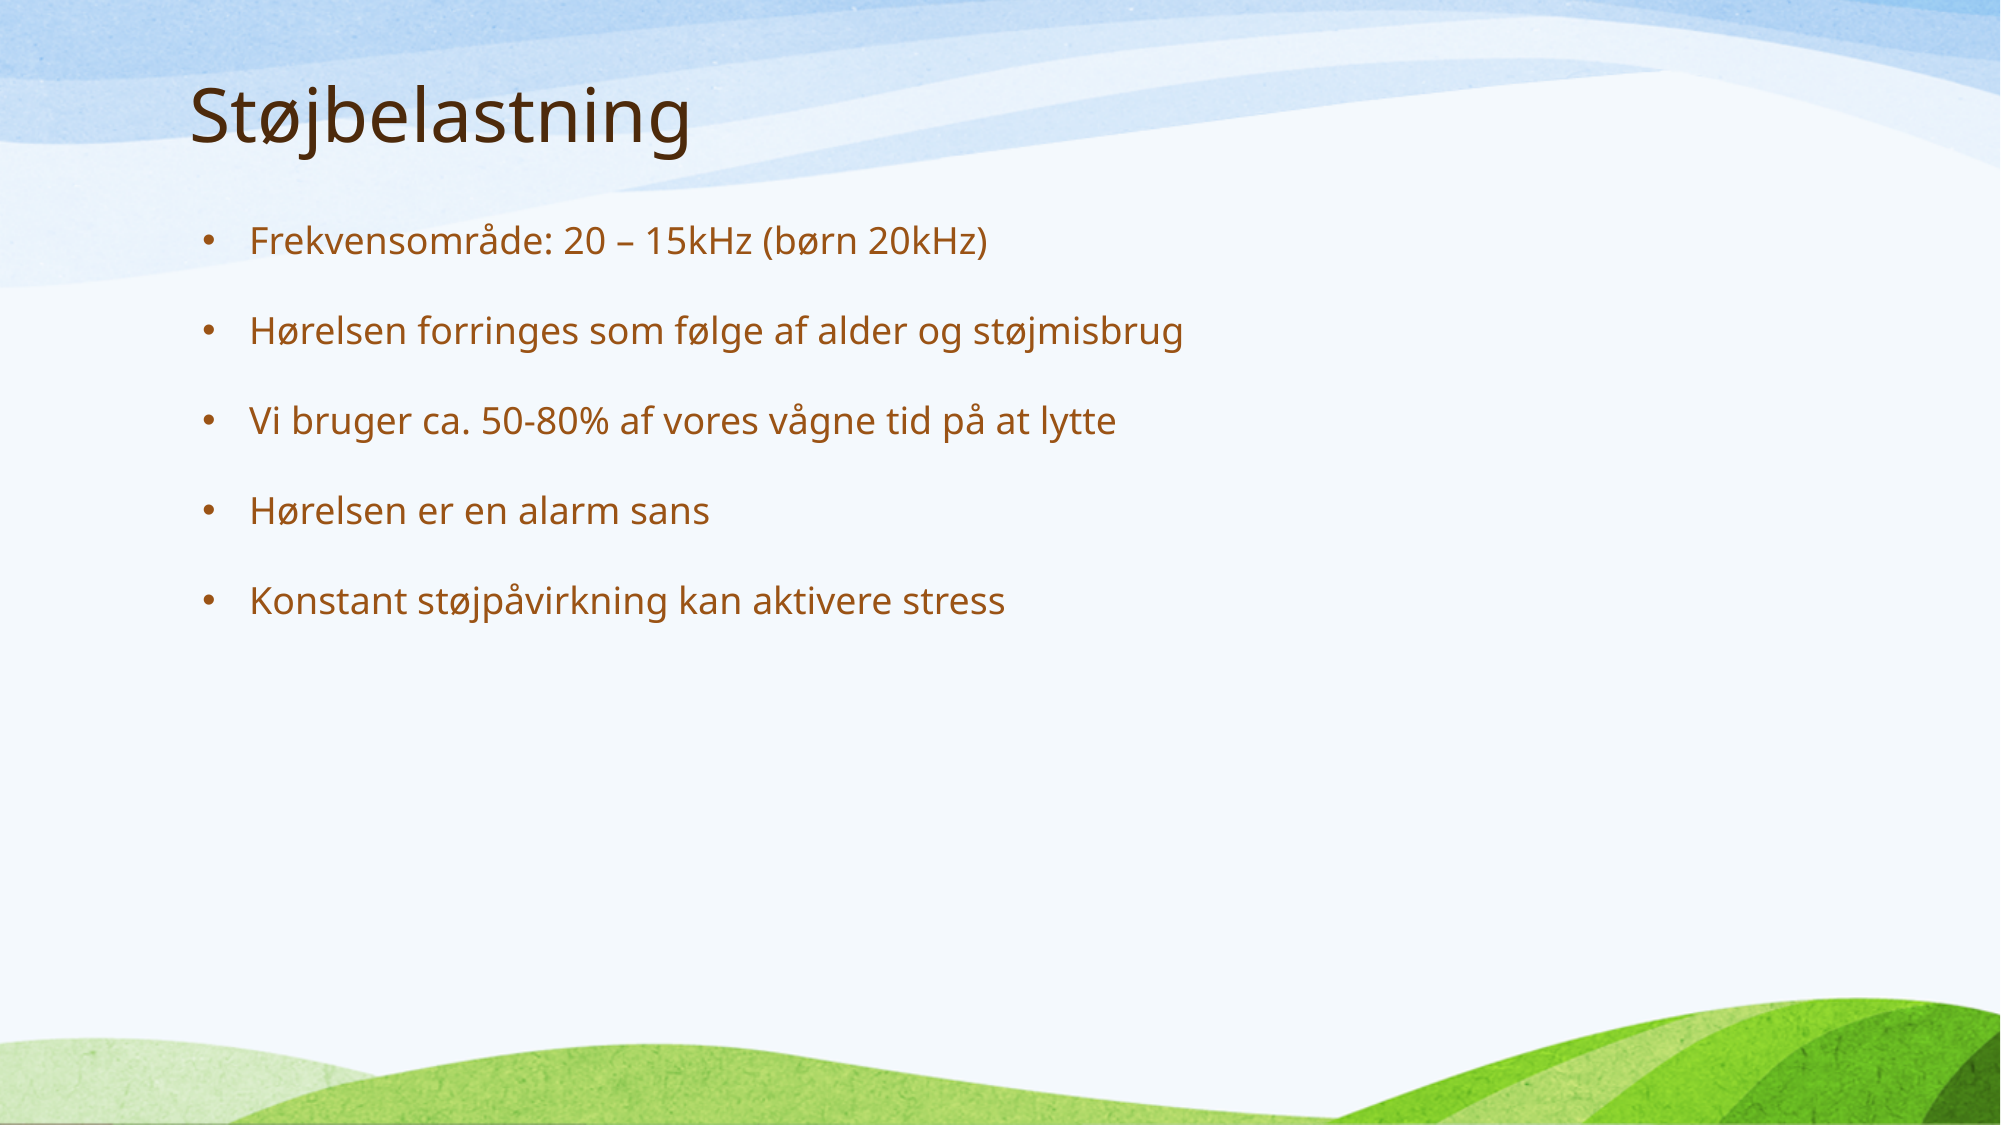

# Støjbelastning
Frekvensområde: 20 – 15kHz (børn 20kHz)
Hørelsen forringes som følge af alder og støjmisbrug
Vi bruger ca. 50-80% af vores vågne tid på at lytte
Hørelsen er en alarm sans
Konstant støjpåvirkning kan aktivere stress